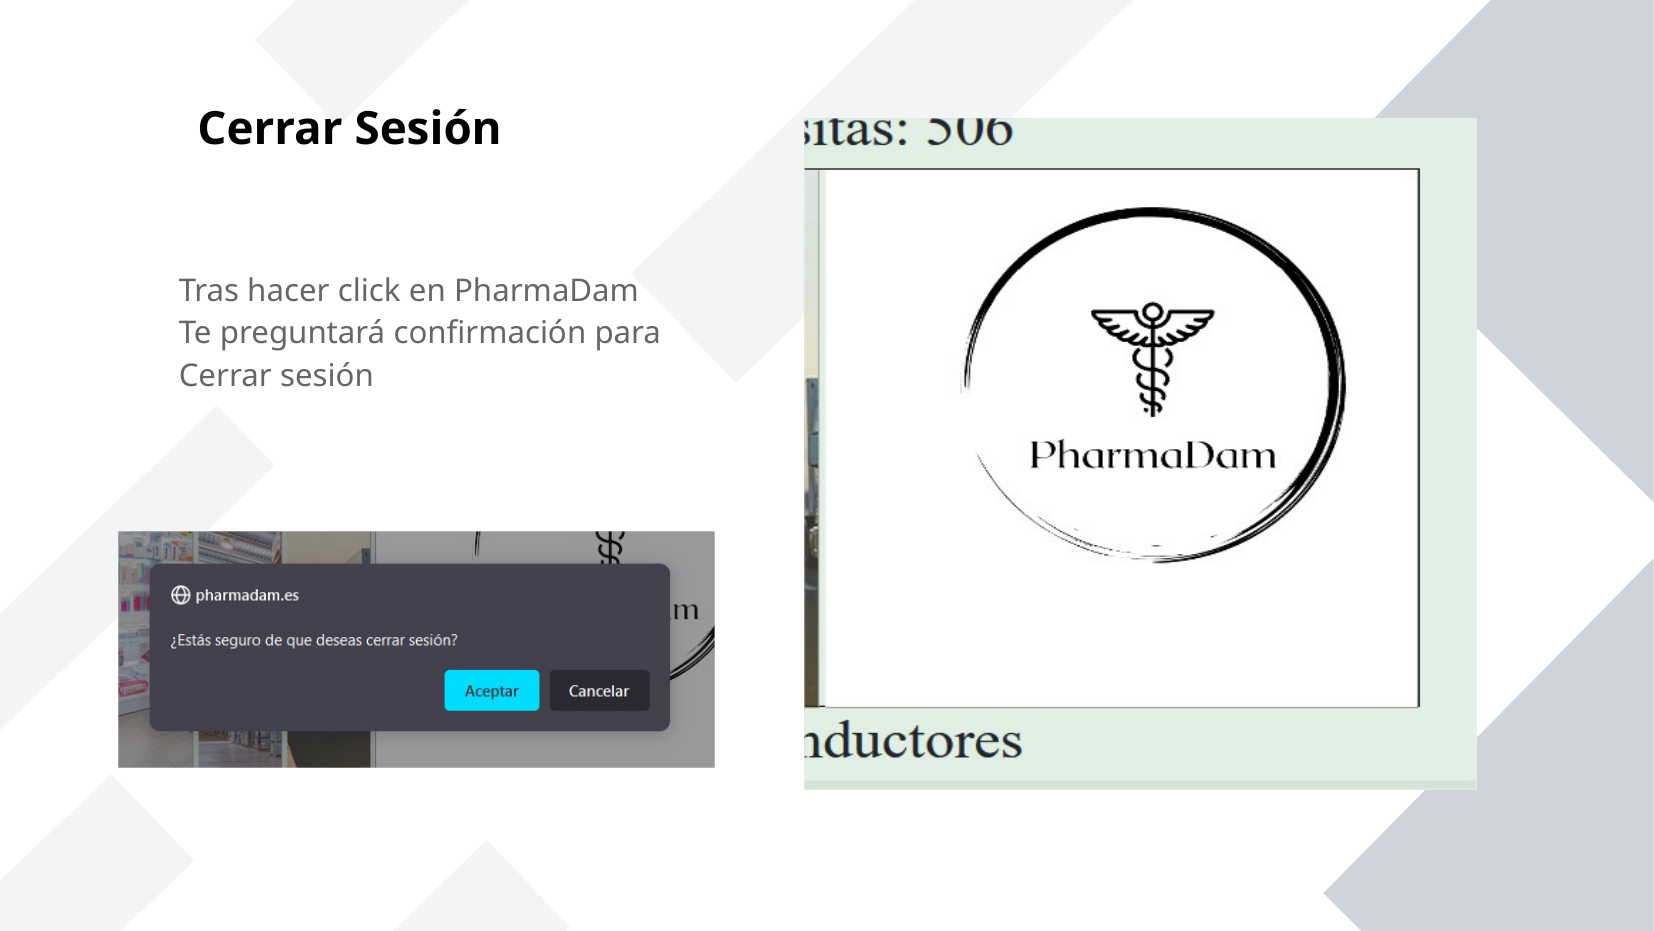

Cerrar Sesión
Tras hacer click en PharmaDam
Te preguntará confirmación para
Cerrar sesión